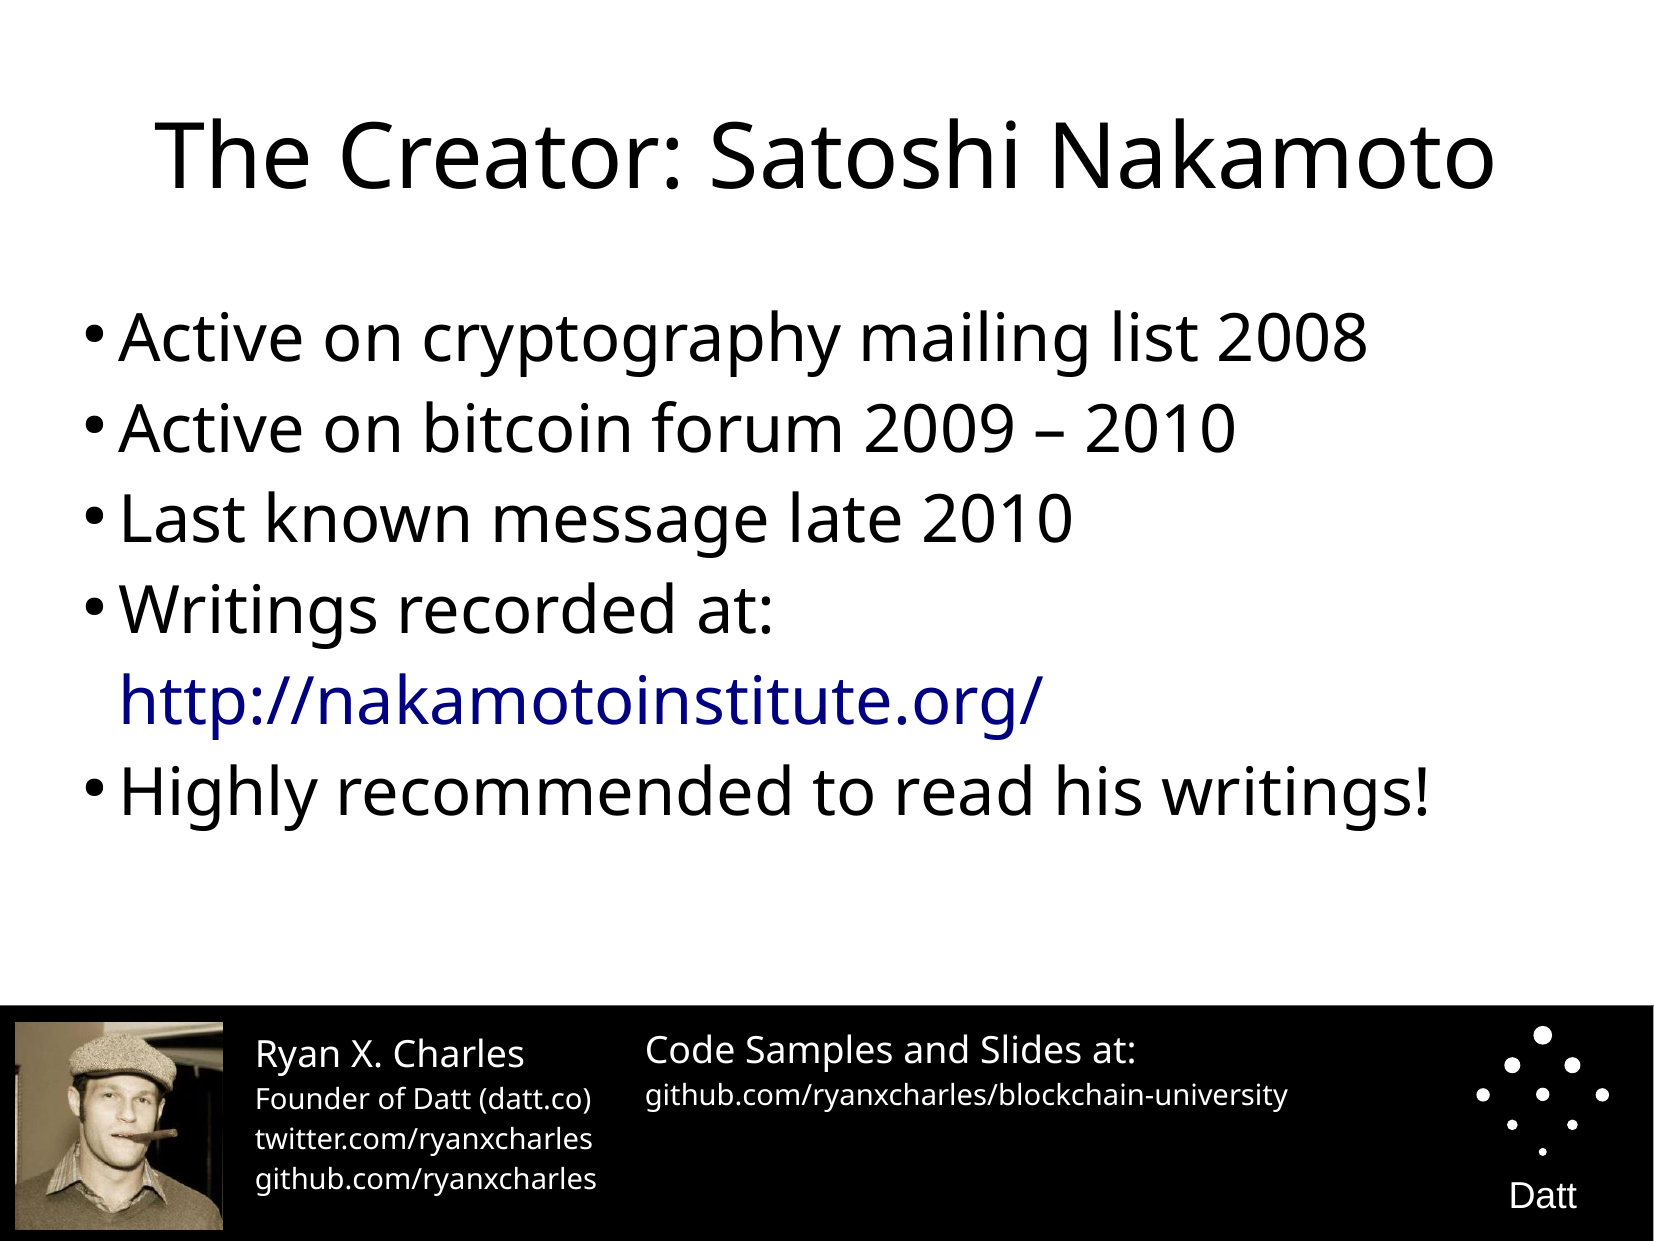

# The Creator: Satoshi Nakamoto
Active on cryptography mailing list 2008
Active on bitcoin forum 2009 – 2010
Last known message late 2010
Writings recorded at: http://nakamotoinstitute.org/
Highly recommended to read his writings!
Code Samples and Slides at:
github.com/ryanxcharles/blockchain-university
Ryan X. Charles
Founder of Datt (datt.co)
twitter.com/ryanxcharles
github.com/ryanxcharles
Datt